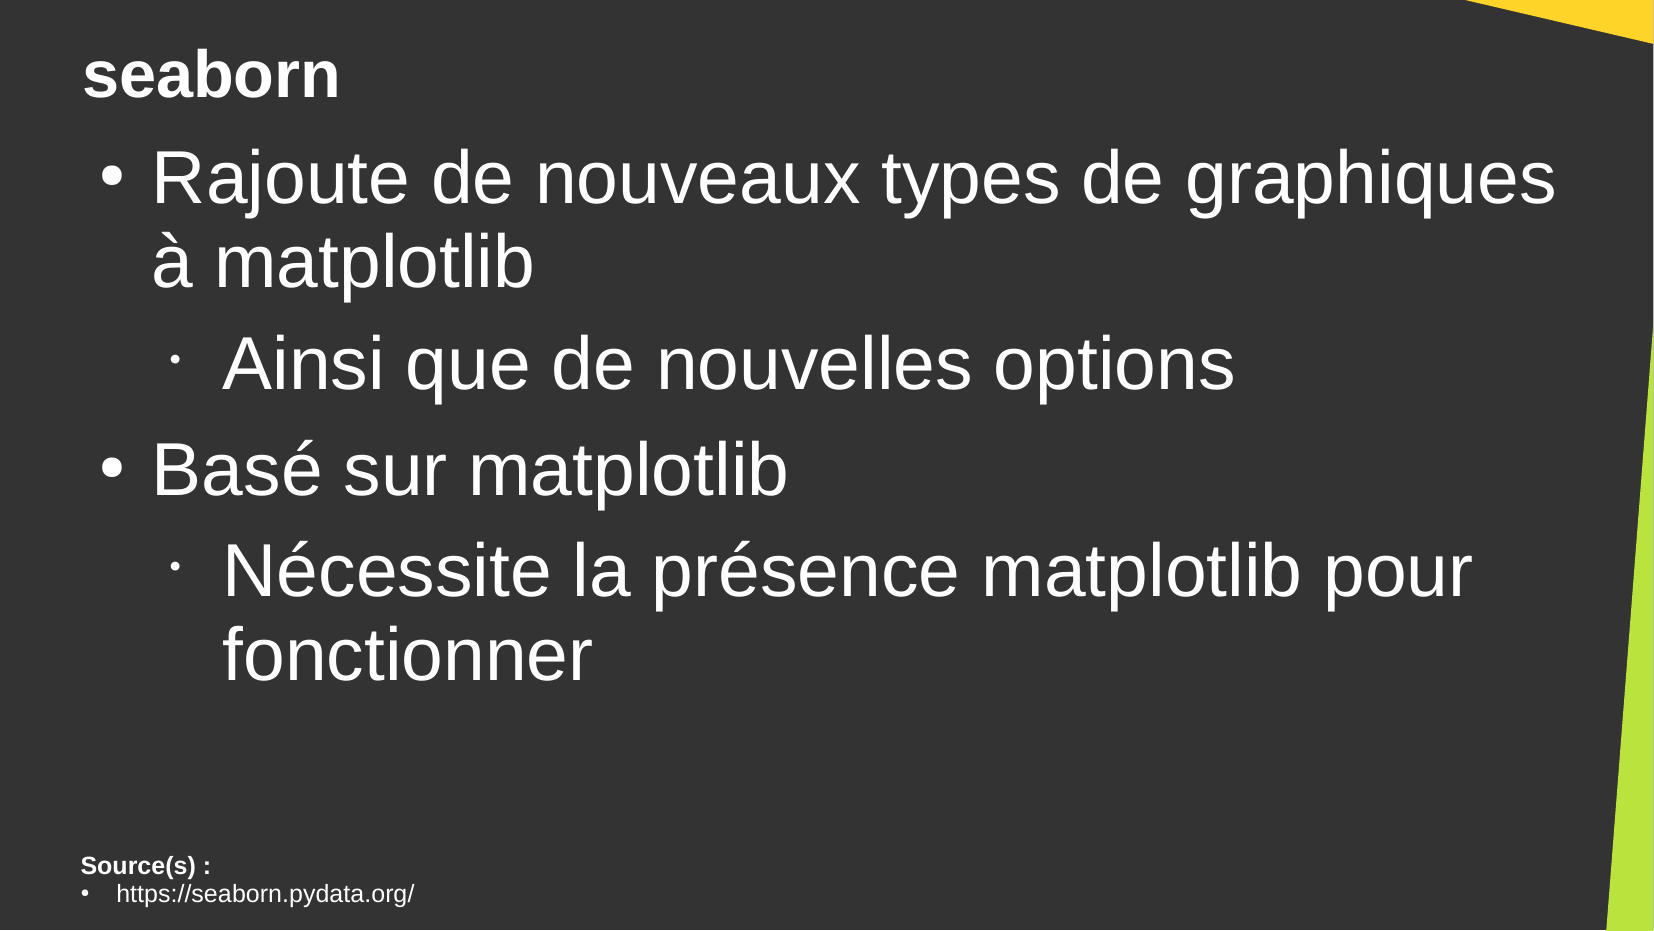

# seaborn
Rajoute de nouveaux types de graphiques à matplotlib
Ainsi que de nouvelles options
Basé sur matplotlib
Nécessite la présence matplotlib pour fonctionner
Source(s) :
https://seaborn.pydata.org/